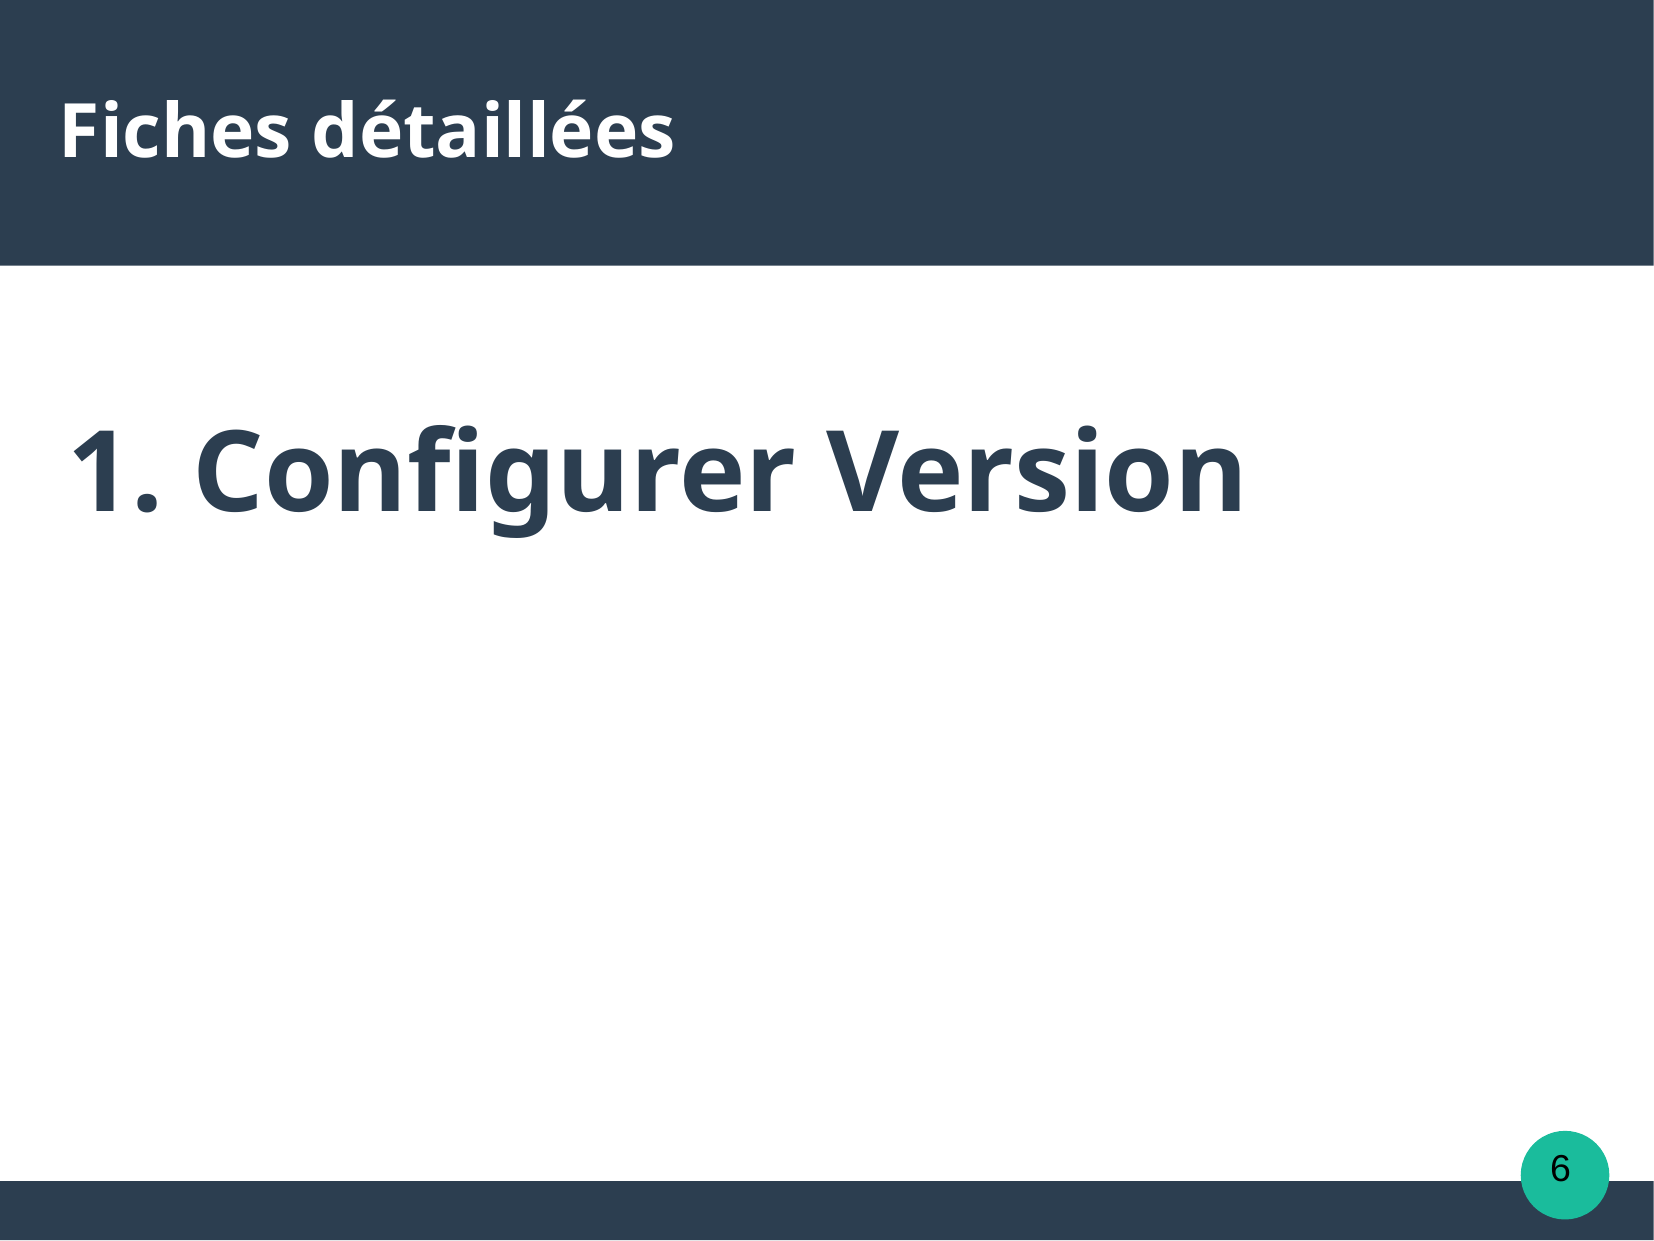

# Fiches détaillées
1. Configurer Version
6